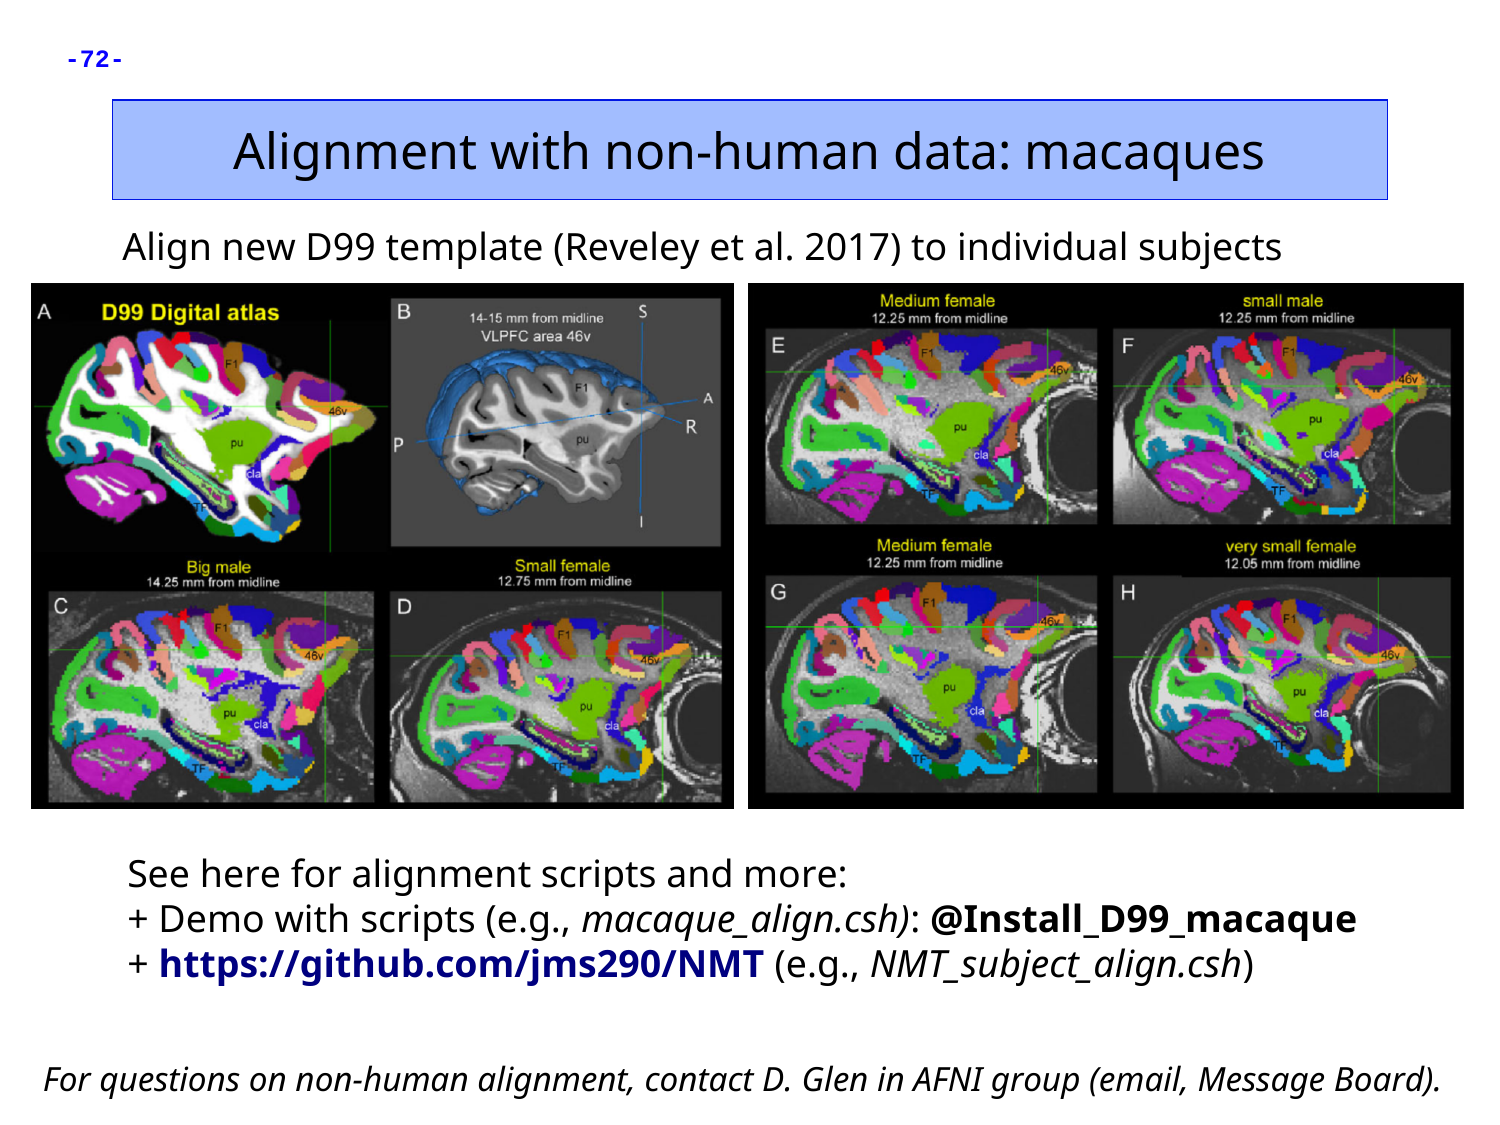

Reveley, Gruslys, Ye, Glen, Samaha,
Russ, Saad, Seth, Leopold, Saleem (2017)
Alignment with non-human data: macaques
Align new D99 template (Reveley et al. 2017) to individual subjects
See here for alignment scripts and more:
+ Demo with scripts (e.g., macaque_align.csh): @Install_D99_macaque
+ https://github.com/jms290/NMT (e.g., NMT_subject_align.csh)
For questions on non-human alignment, contact D. Glen in AFNI group (email, Message Board).